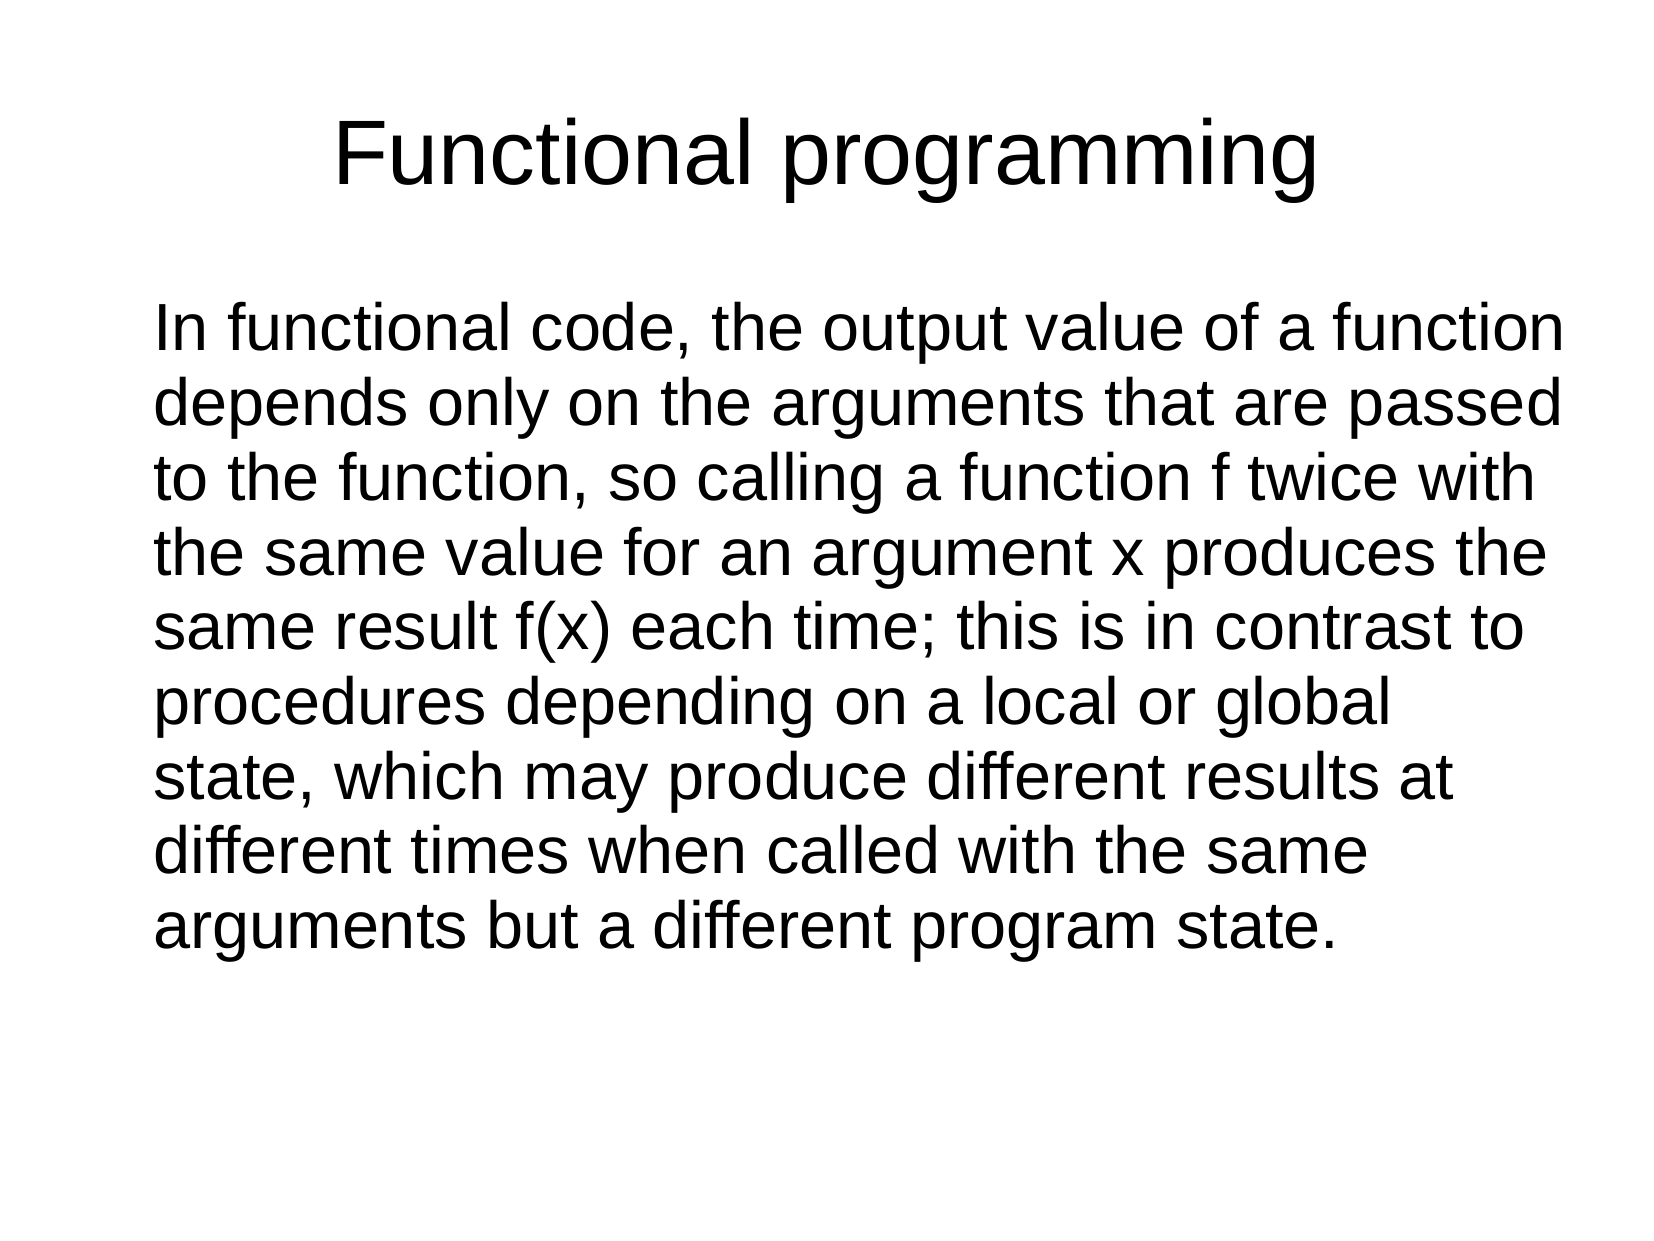

# Functional programming
In functional code, the output value of a function depends only on the arguments that are passed to the function, so calling a function f twice with the same value for an argument x produces the same result f(x) each time; this is in contrast to procedures depending on a local or global state, which may produce different results at different times when called with the same arguments but a different program state.